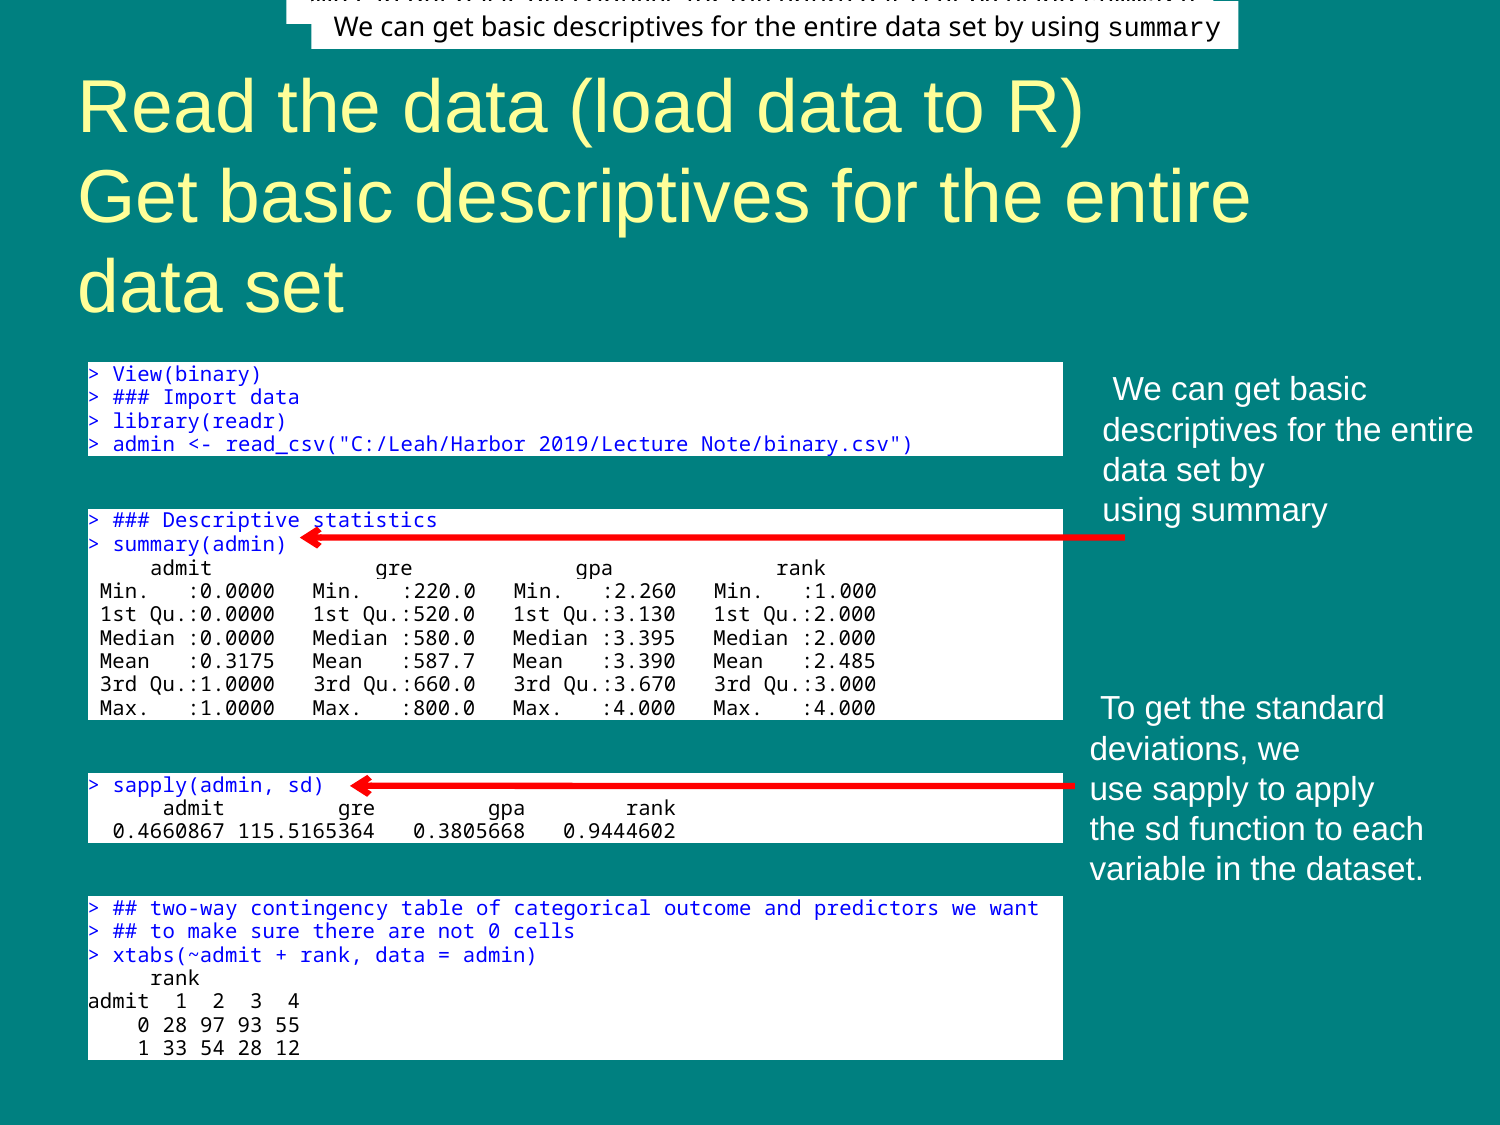

We can get basic descriptives for the entire data set by using summary
 We can get basic descriptives for the entire data set by using summary
# Read the data (load data to R) Get basic descriptives for the entire data set
 We can get basic descriptives for the entire data set by using summary
 To get the standard deviations, we use sapply to apply the sd function to each variable in the dataset.